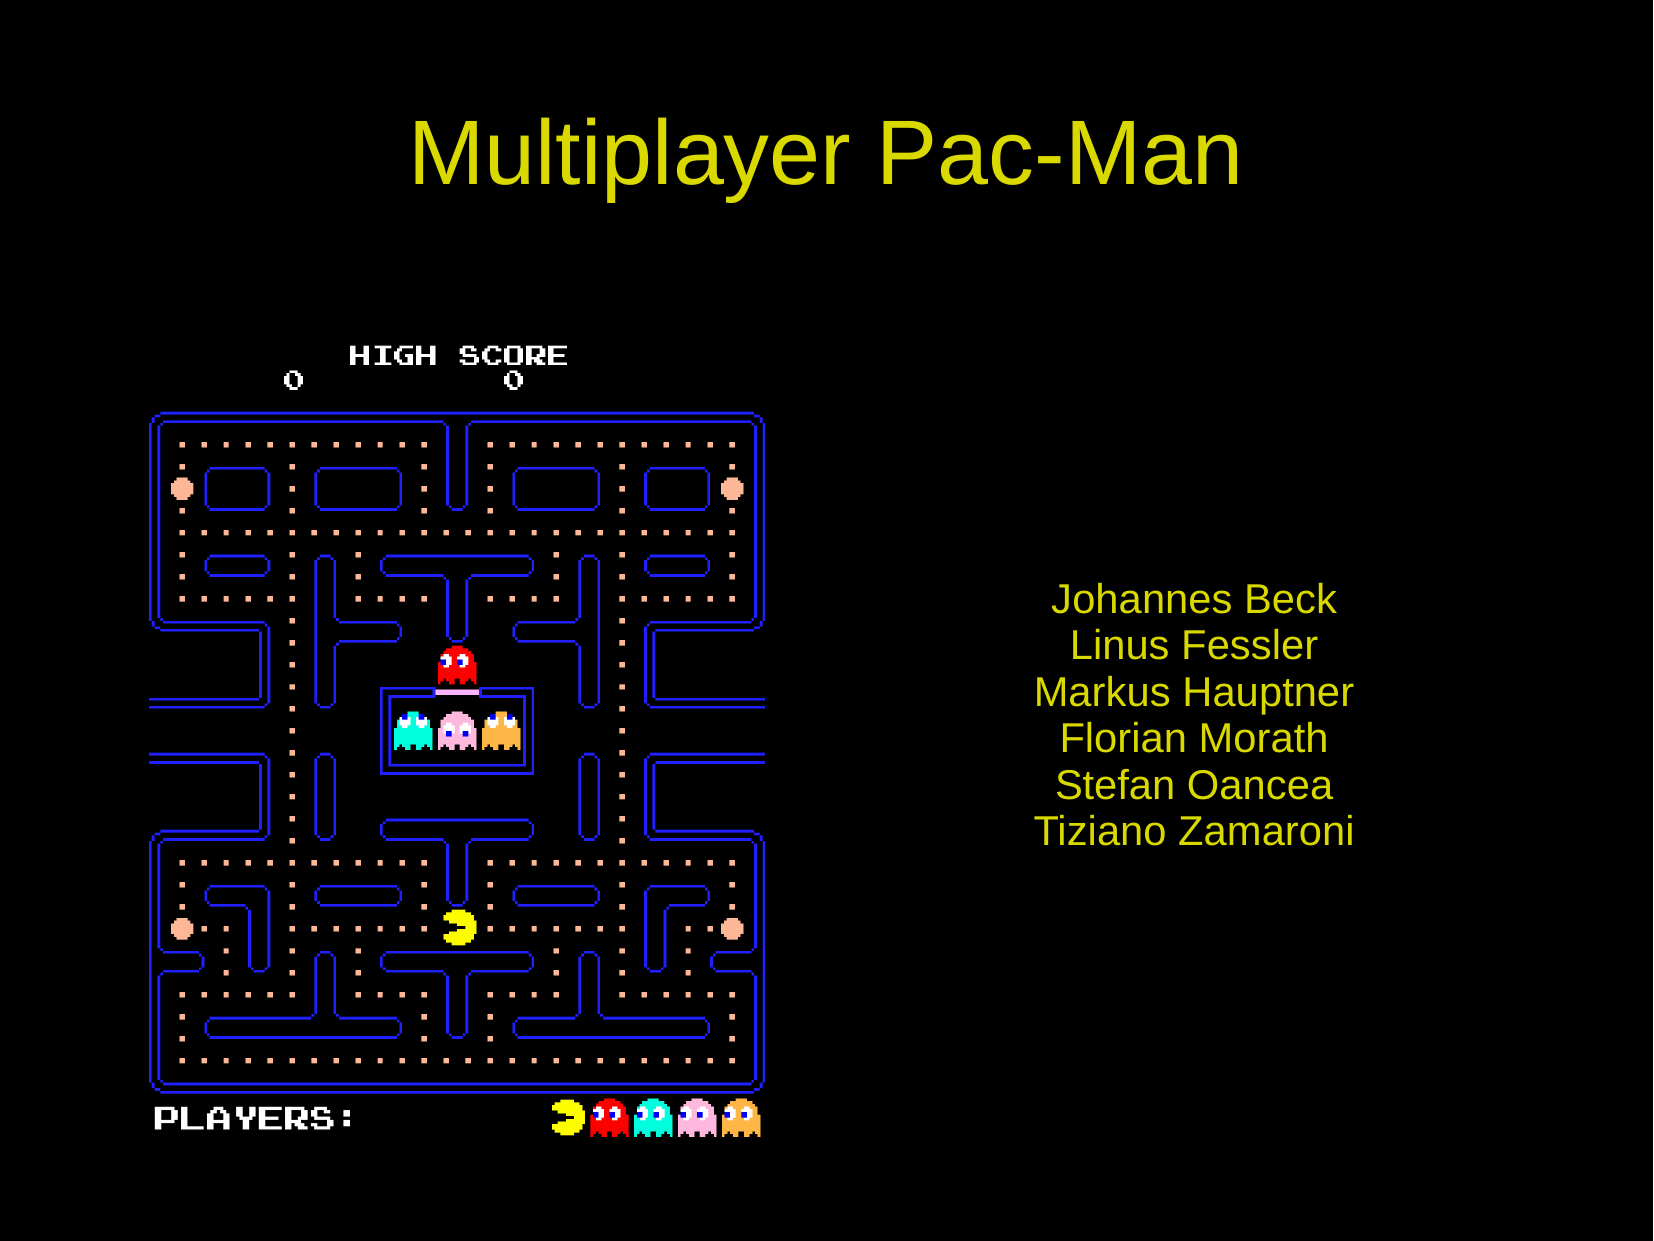

# Multiplayer Pac-Man
Johannes Beck
Linus Fessler
Markus Hauptner
Florian Morath
Stefan Oancea
Tiziano Zamaroni